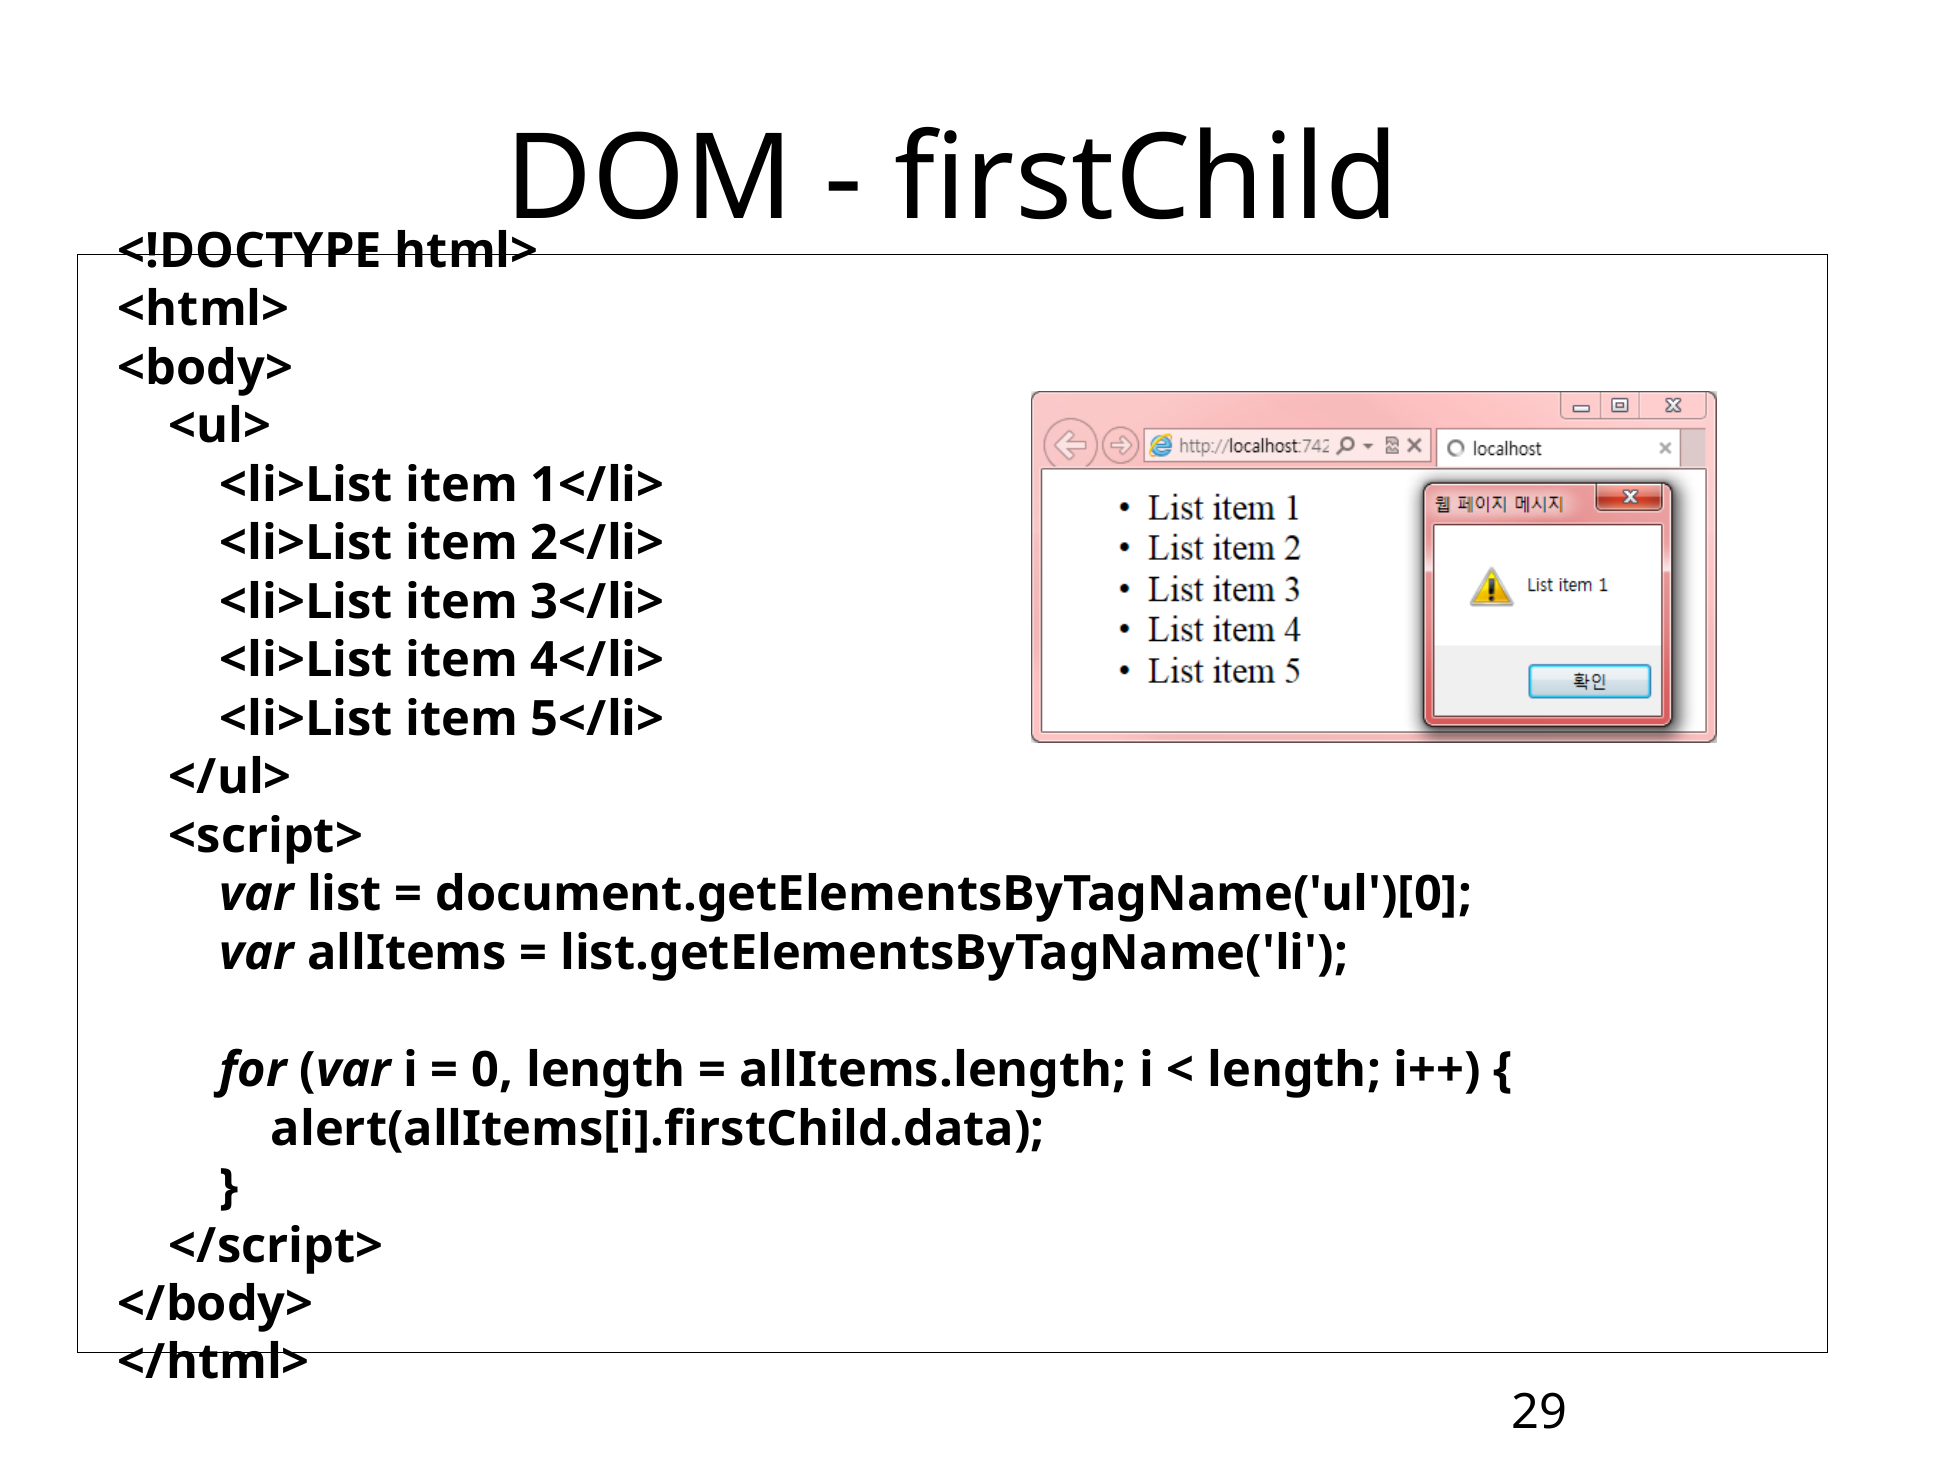

# DOM - firstChild
<!DOCTYPE html>
<html>
<body>
 <ul>
 <li>List item 1</li>
 <li>List item 2</li>
 <li>List item 3</li>
 <li>List item 4</li>
 <li>List item 5</li>
 </ul>
 <script>
 var list = document.getElementsByTagName('ul')[0];
 var allItems = list.getElementsByTagName('li');
 for (var i = 0, length = allItems.length; i < length; i++) {
 alert(allItems[i].firstChild.data);
 }
 </script>
</body>
</html>